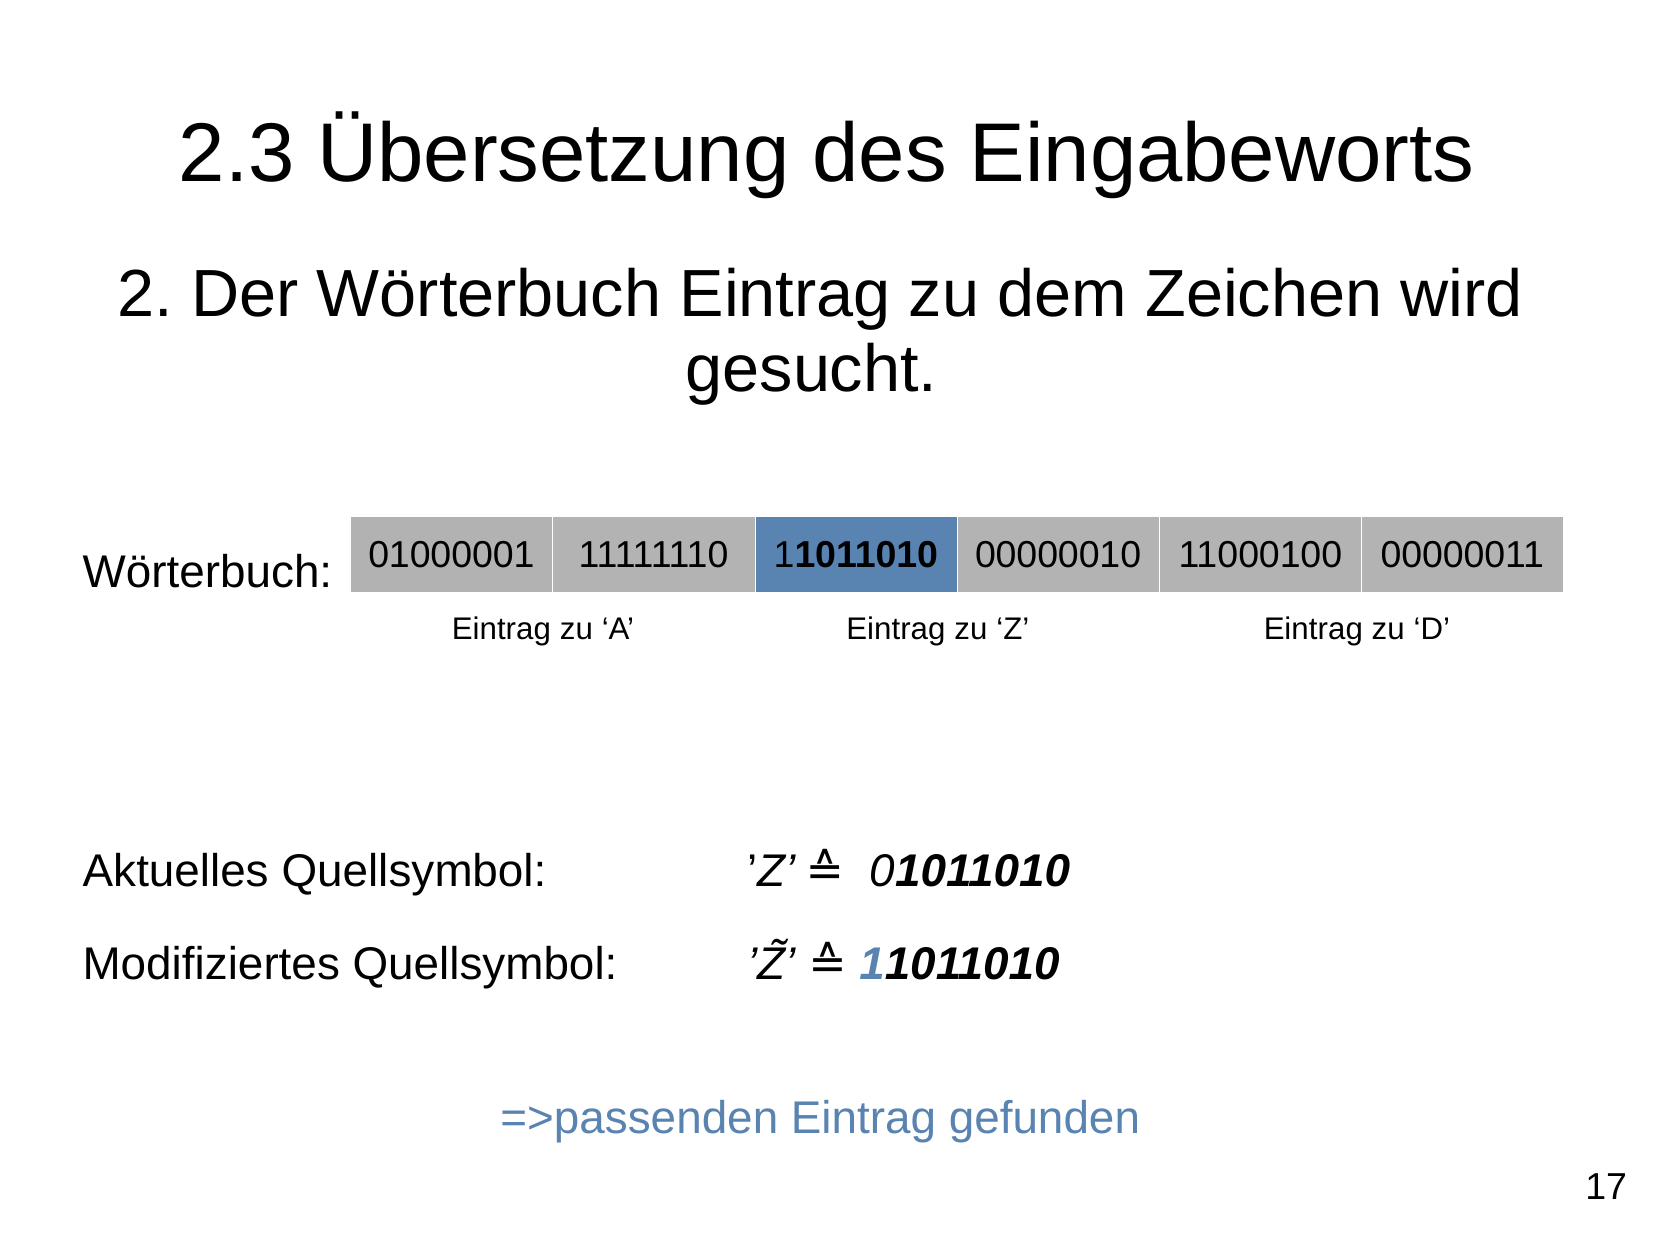

# 2.3 Übersetzung des Eingabeworts
2. Der Wörterbuch Eintrag zu dem Zeichen wird gesucht.
Wörterbuch:
					Eintrag zu ‘A’			 Eintrag zu ‘Z’				Eintrag zu ‘D’
Aktuelles Quellsymbol:	 		’Z’ ≙ 01011010
Modifiziertes Quellsymbol: 	’Z̃’ ≙ 11011010
=>passenden Eintrag gefunden
| 01000001 | 11111110 | 11011010 | 00000010 | 11000100 | 00000011 |
| --- | --- | --- | --- | --- | --- |